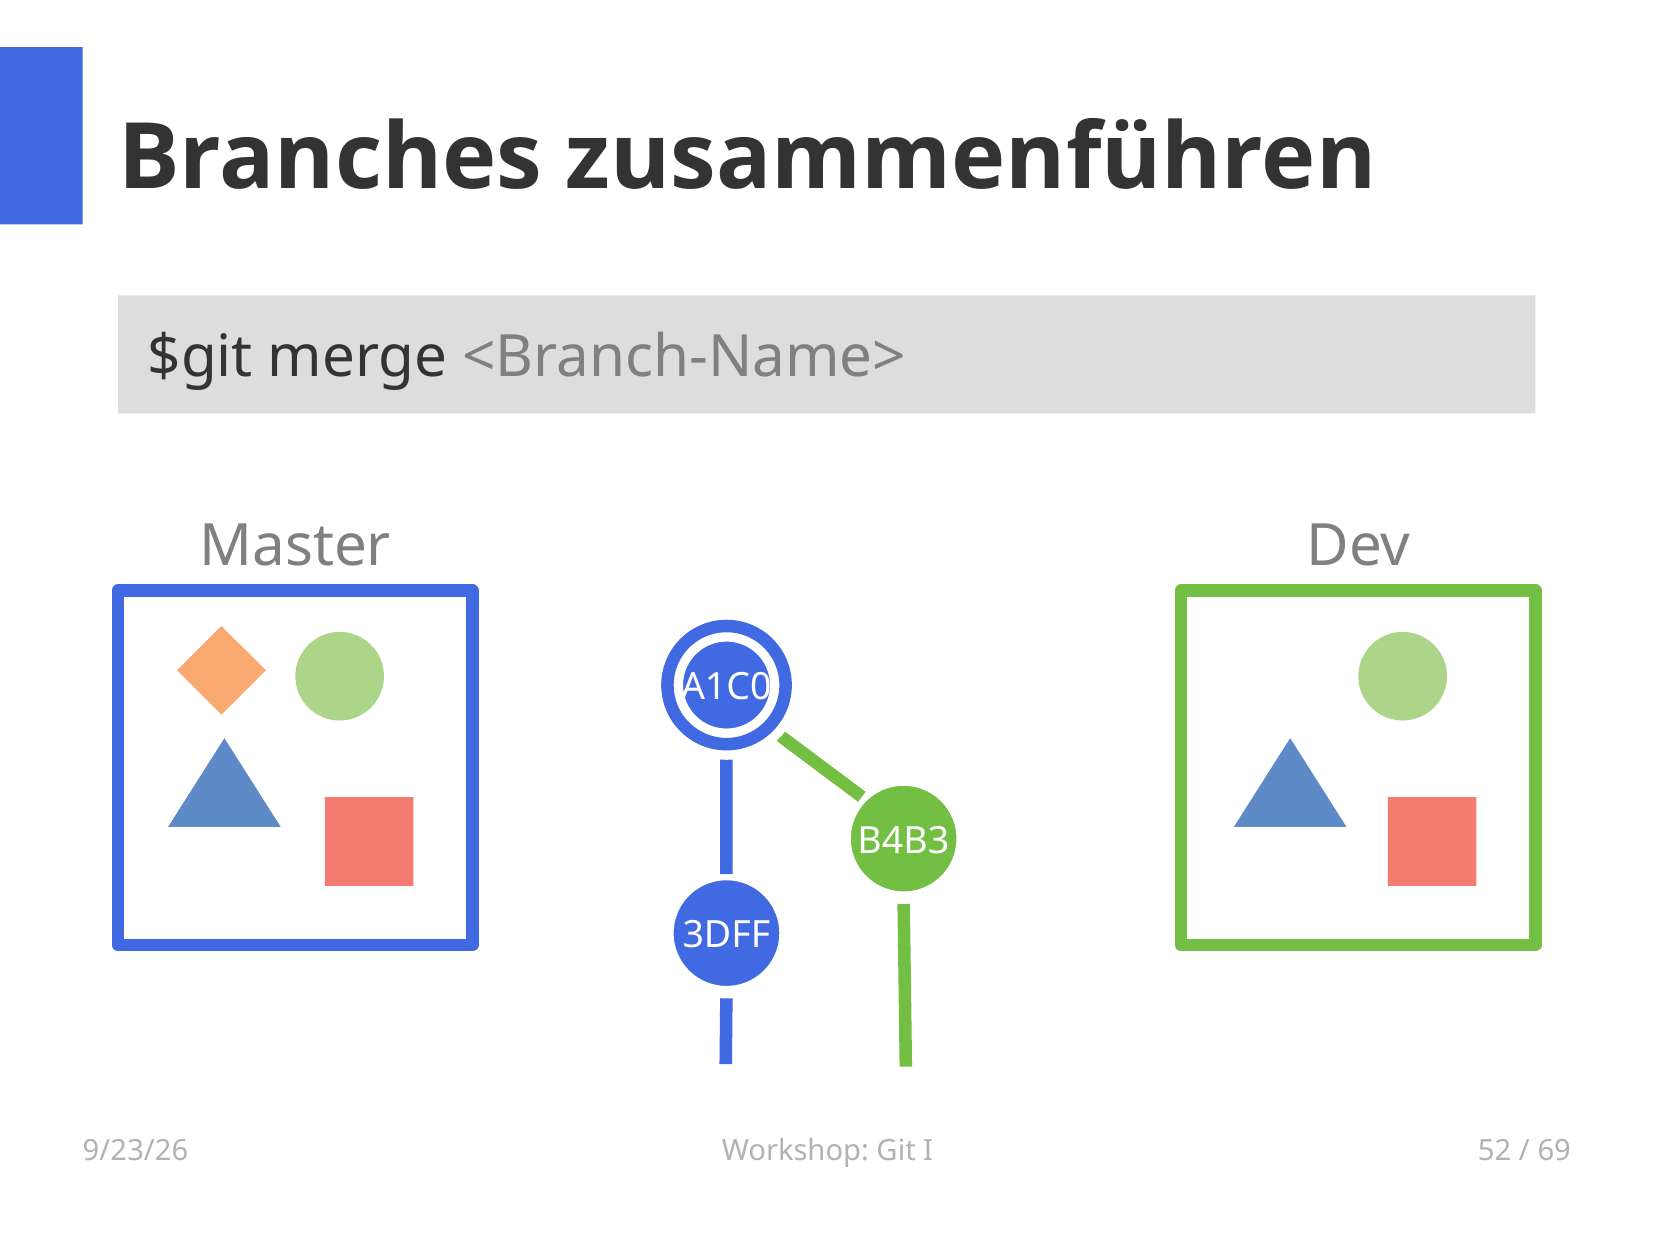

# Branches zusammenführen
$git merge <Branch-Name>
Master
Dev
A1C0
B4B3
3DFF